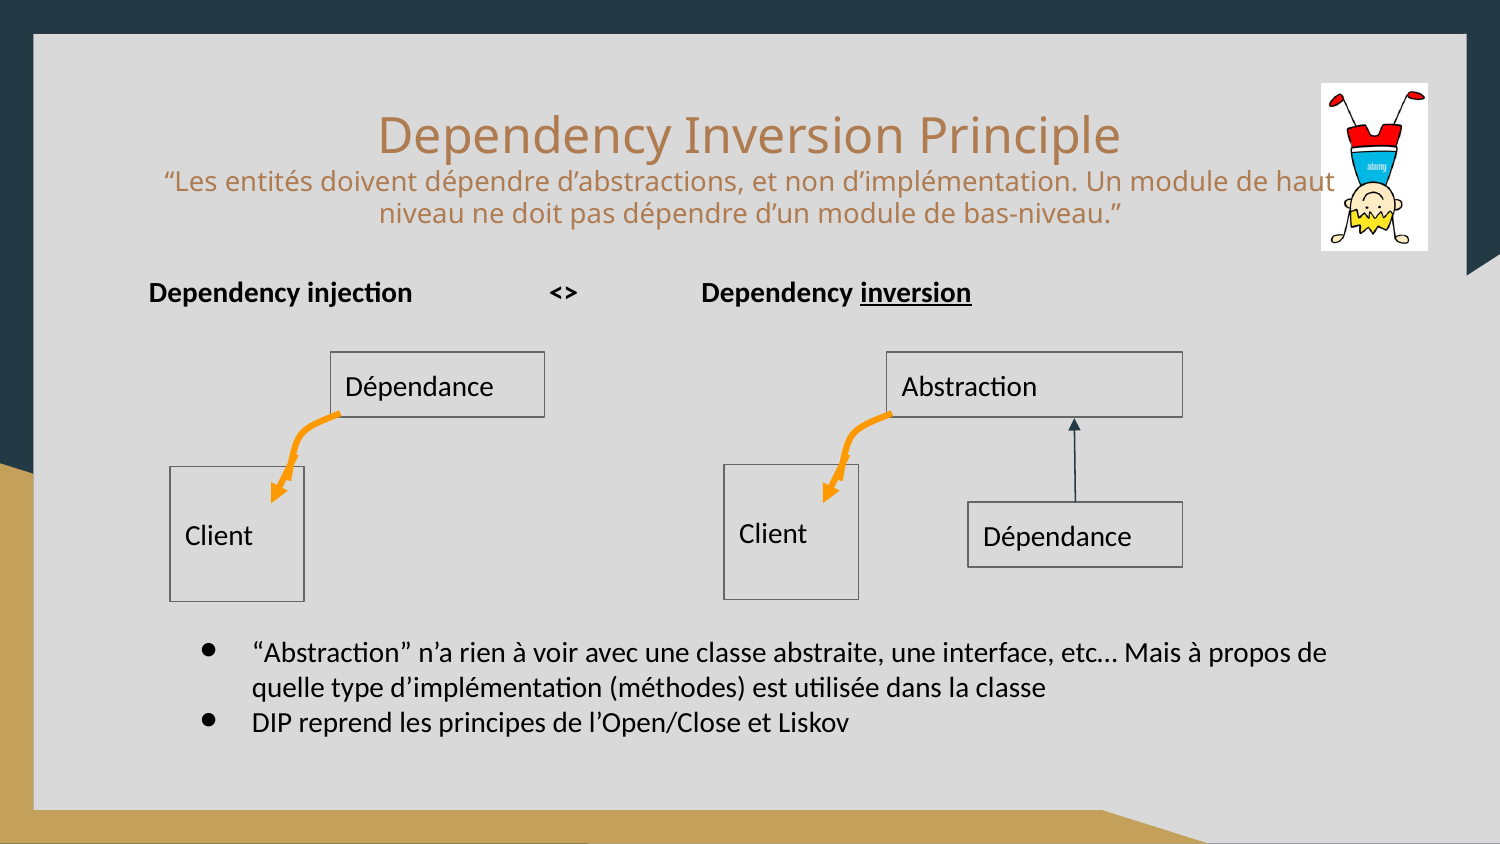

# Dependency Inversion Principle “Les entités doivent dépendre d’abstractions, et non d’implémentation. Un module de haut niveau ne doit pas dépendre d’un module de bas-niveau.”
Dependency injection <> Dependency inversion
Dépendance
Abstraction
Client
Client
Dépendance
“Abstraction” n’a rien à voir avec une classe abstraite, une interface, etc… Mais à propos de quelle type d’implémentation (méthodes) est utilisée dans la classe
DIP reprend les principes de l’Open/Close et Liskov